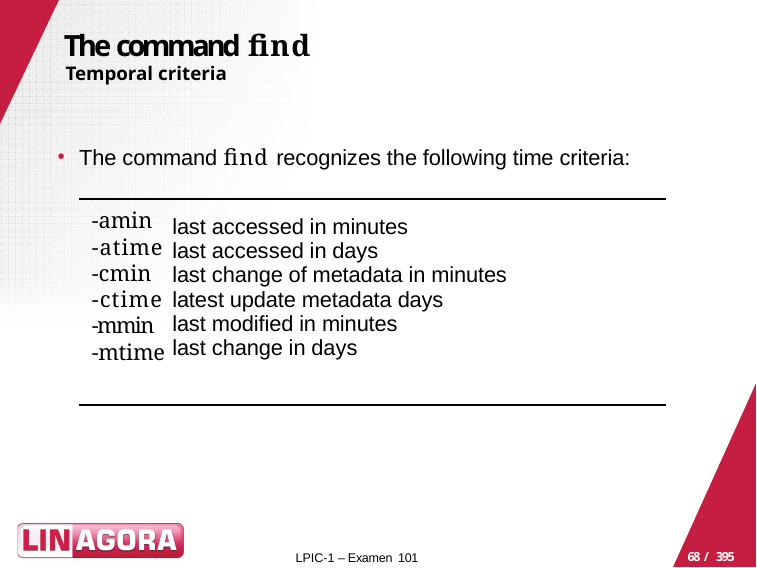

The command find
Temporal criteria
The command find recognizes the following time criteria:
-amin
-atime
-cmin
-ctime
-mmin
-mtime
last accessed in minutes
last accessed in days
last change of metadata in minutes
latest update metadata days
last modified in minutes
last change in days
LPIC-1 – Examen 101